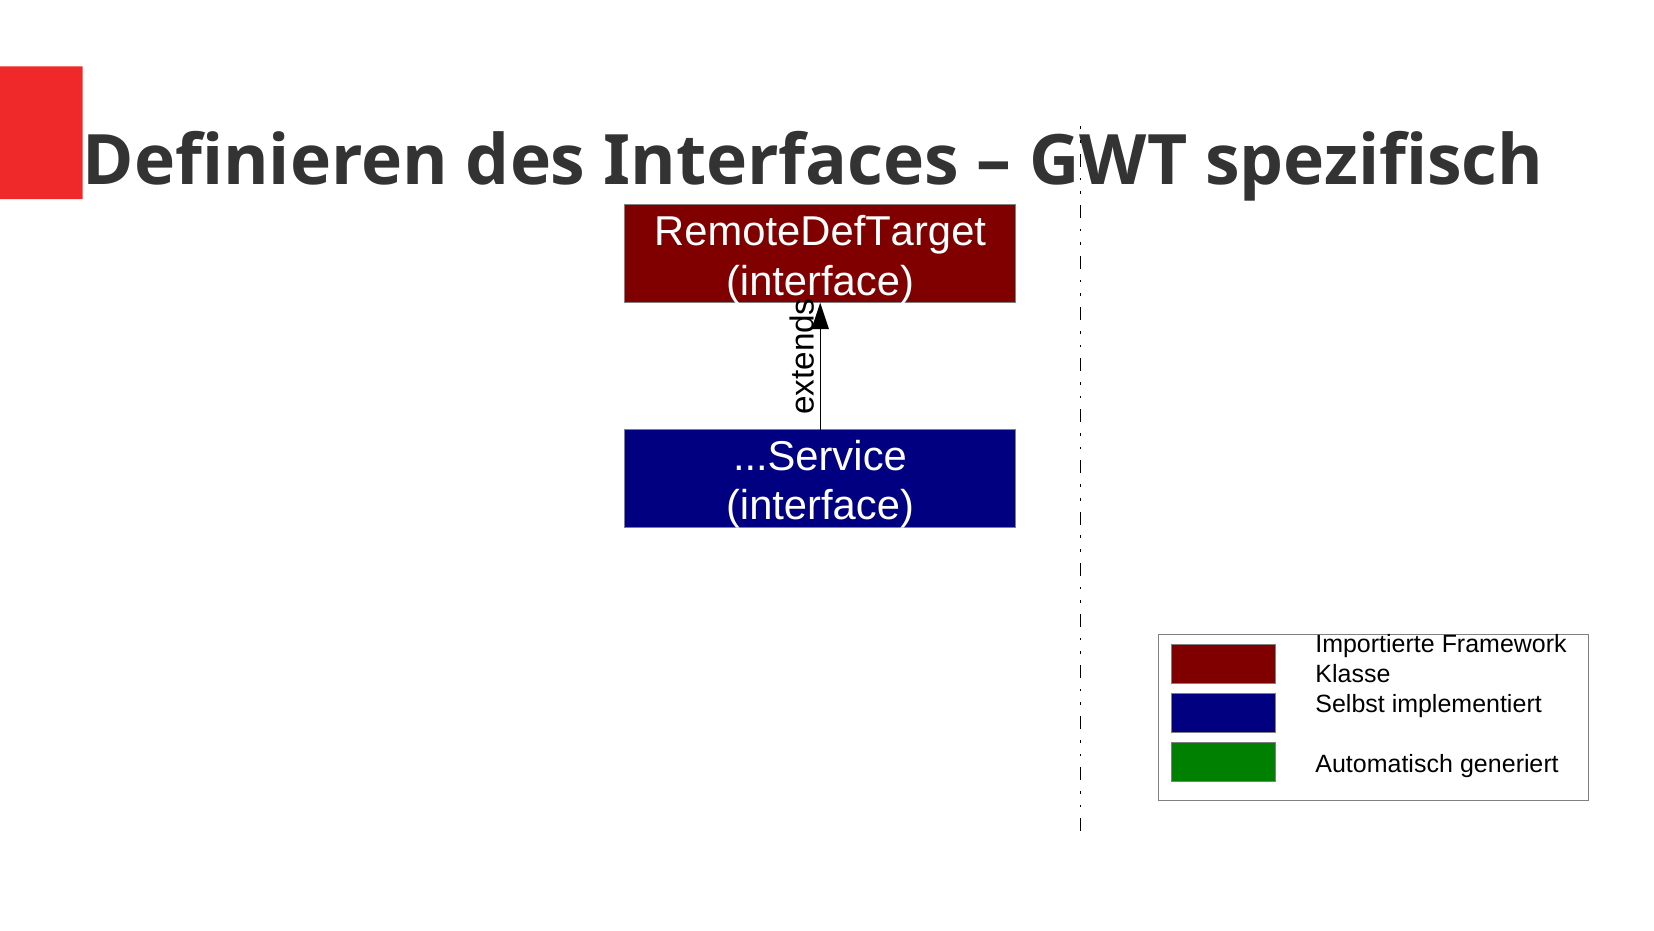

# Definieren des Interfaces – GWT spezifisch
RemoteDefTarget
(interface)
extends
...Service
(interface)
Importierte Framework
Klasse
Selbst implementiert
Automatisch generiert